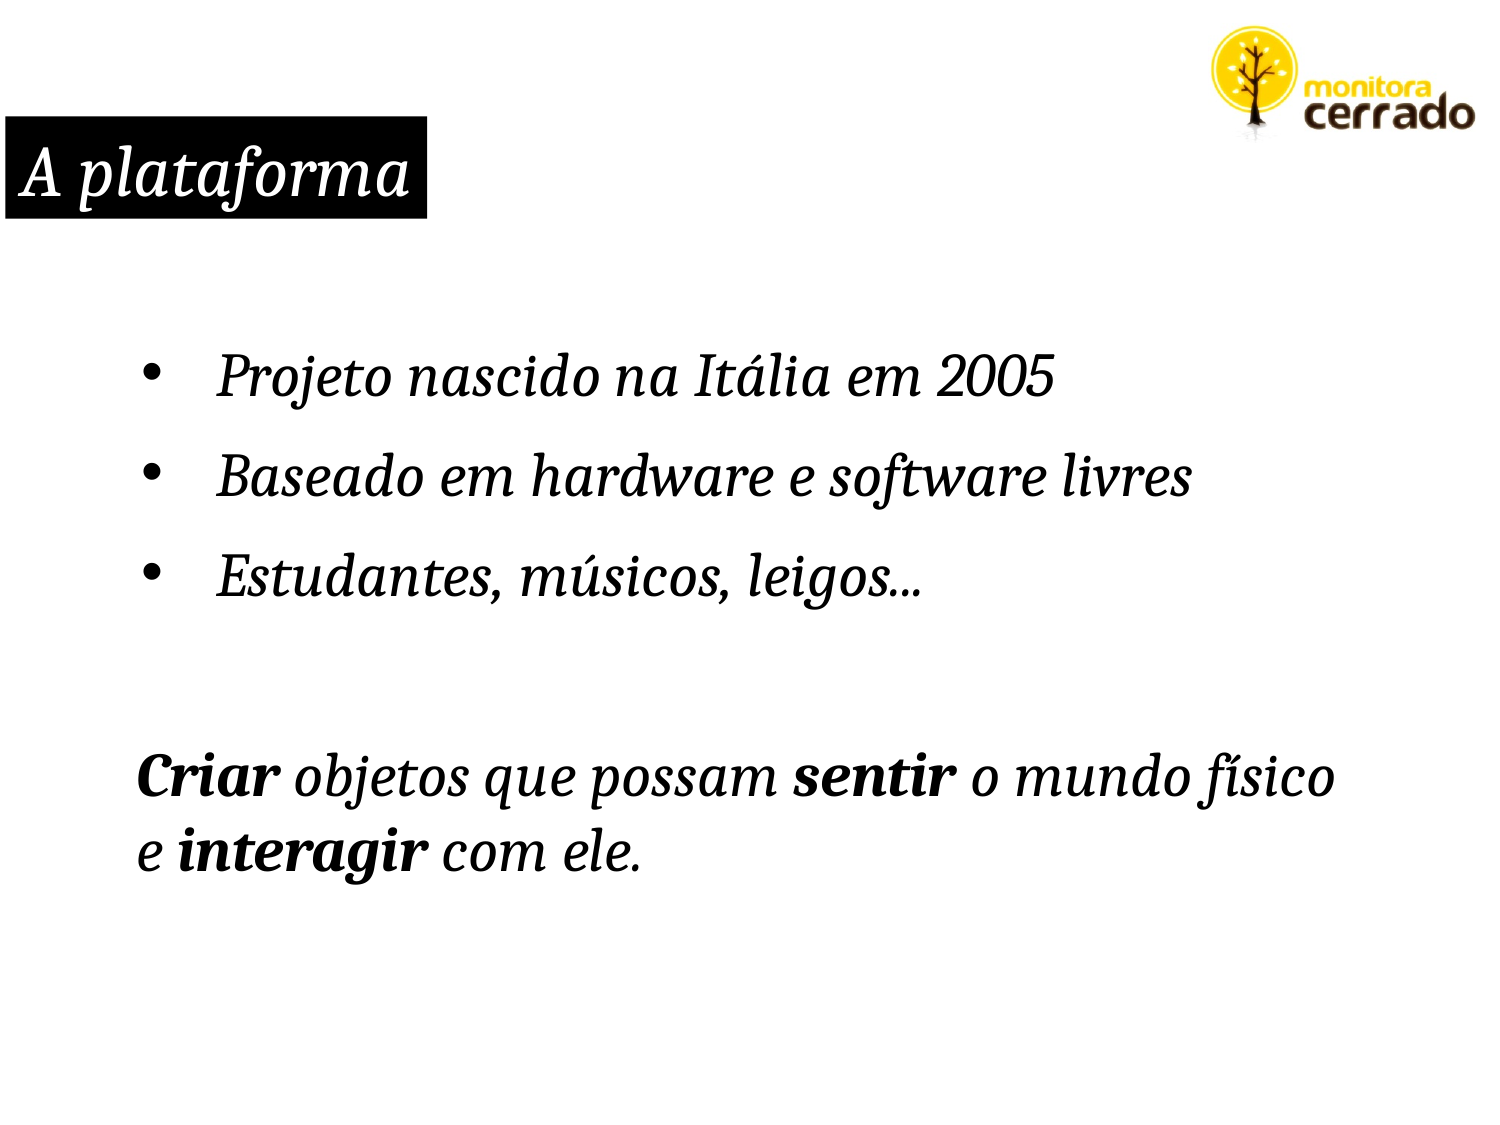

A plataforma
Projeto nascido na Itália em 2005
Baseado em hardware e software livres
Estudantes, músicos, leigos...
Criar objetos que possam sentir o mundo físico
e interagir com ele.